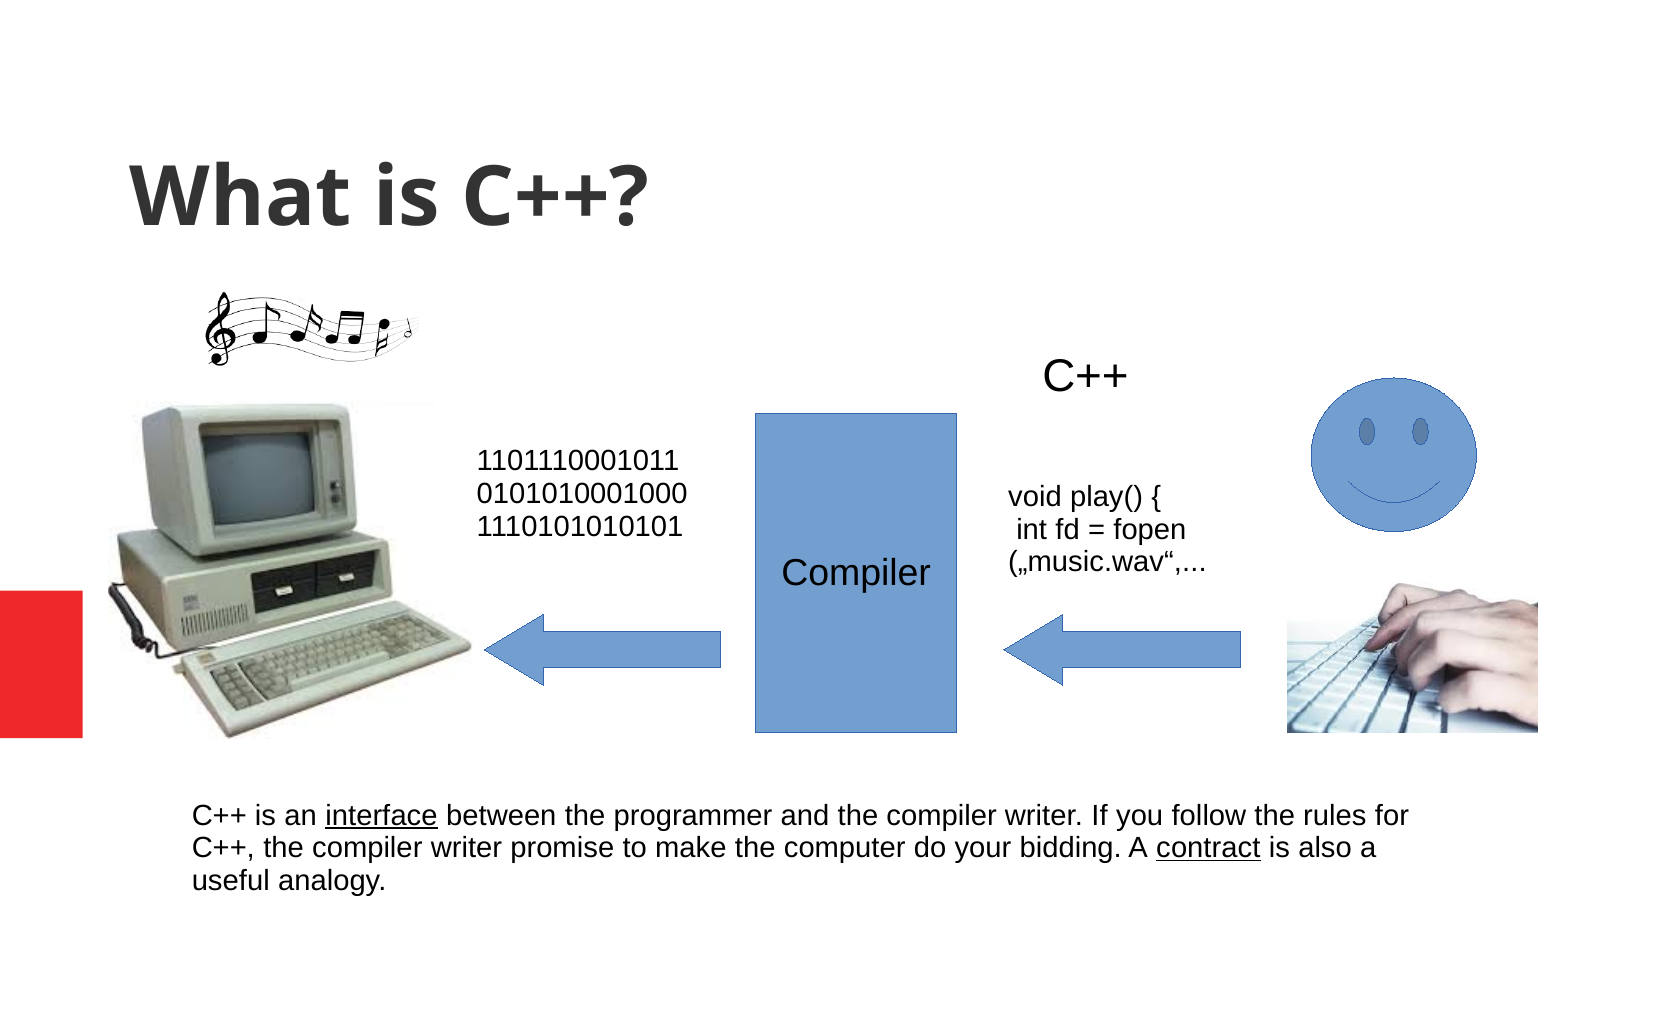

# What is C++?
C++
Compiler
110111000101101010100010001110101010101
void play() {
 int fd = fopen („music.wav“,...
C++ is an interface between the programmer and the compiler writer. If you follow the rules for C++, the compiler writer promise to make the computer do your bidding. A contract is also a useful analogy.